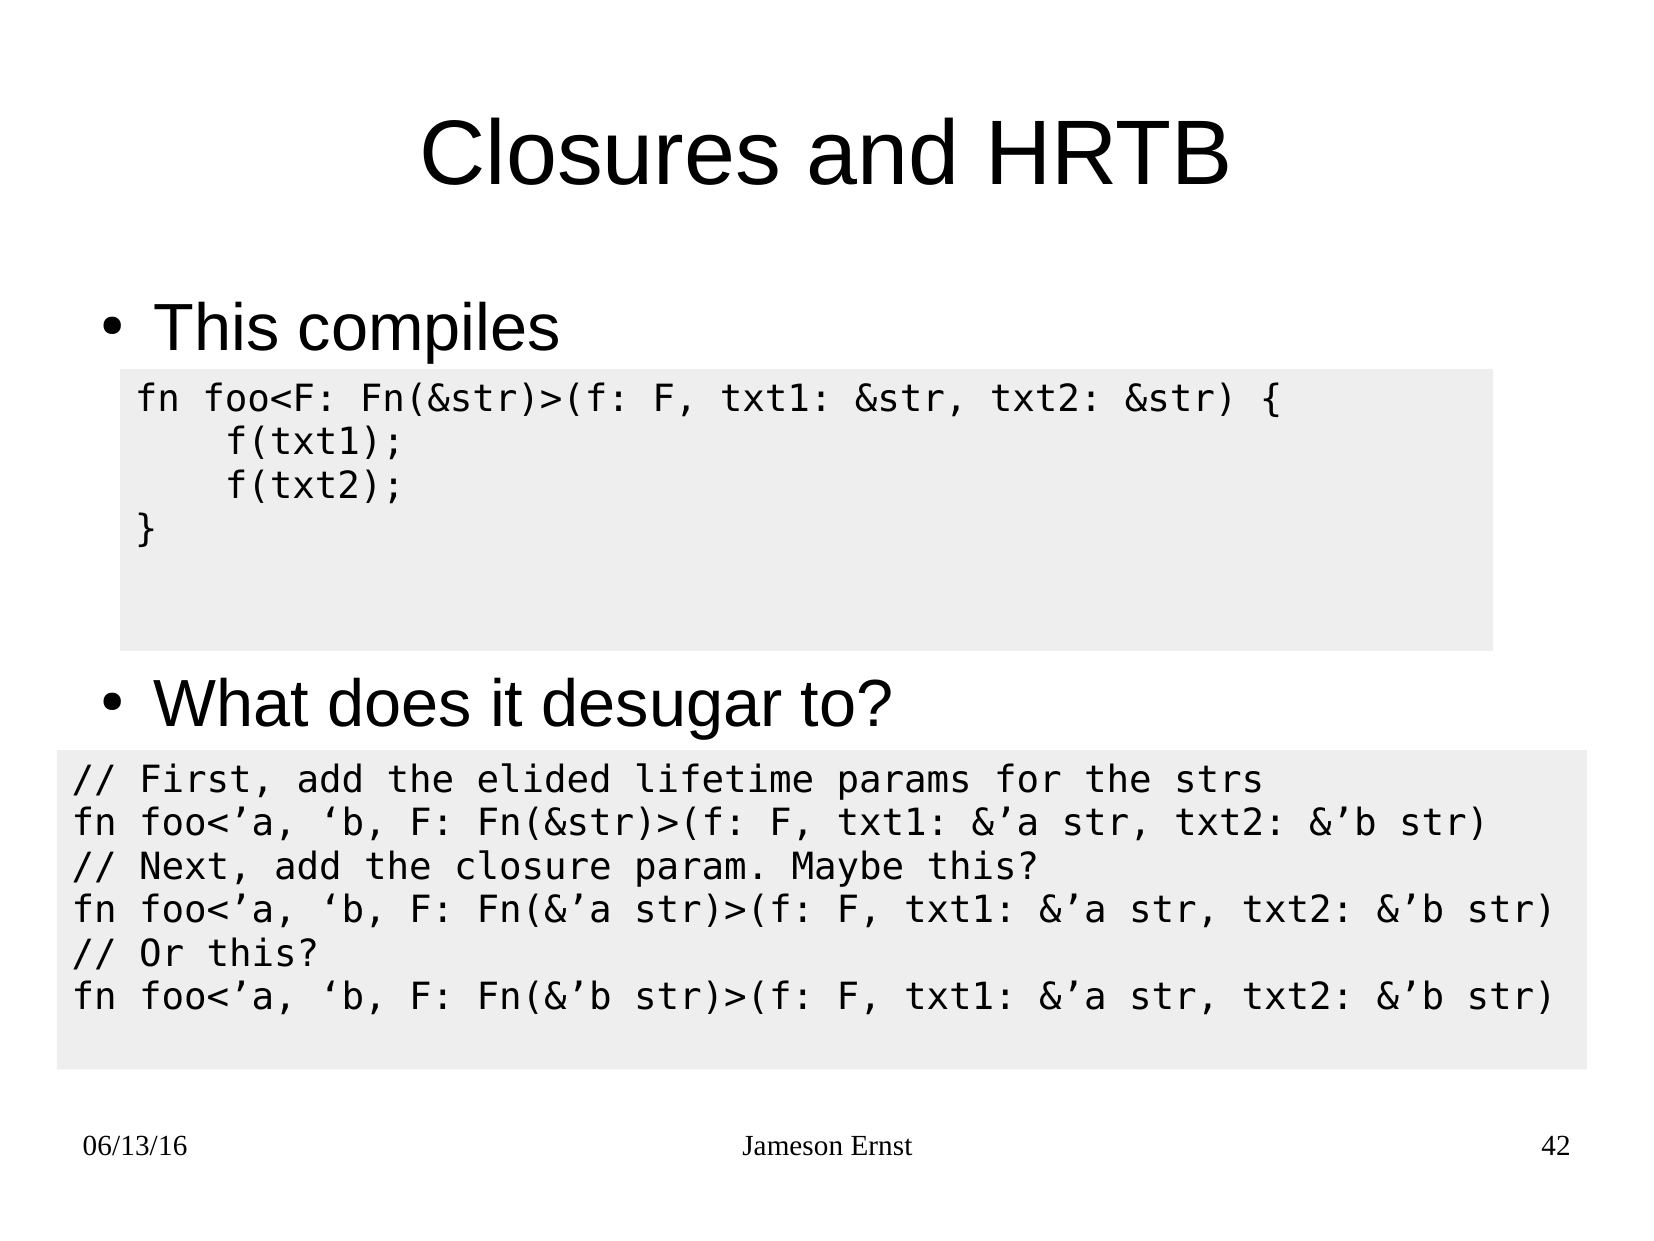

# Closures and HRTB
This compiles
fn foo<F: Fn(&str)>(f: F, txt1: &str, txt2: &str) {
 f(txt1);
 f(txt2);
}
What does it desugar to?
// First, add the elided lifetime params for the strs
fn foo<’a, ‘b, F: Fn(&str)>(f: F, txt1: &’a str, txt2: &’b str)
// Next, add the closure param. Maybe this?
fn foo<’a, ‘b, F: Fn(&’a str)>(f: F, txt1: &’a str, txt2: &’b str)
// Or this?
fn foo<’a, ‘b, F: Fn(&’b str)>(f: F, txt1: &’a str, txt2: &’b str)
06/13/16
Jameson Ernst
42